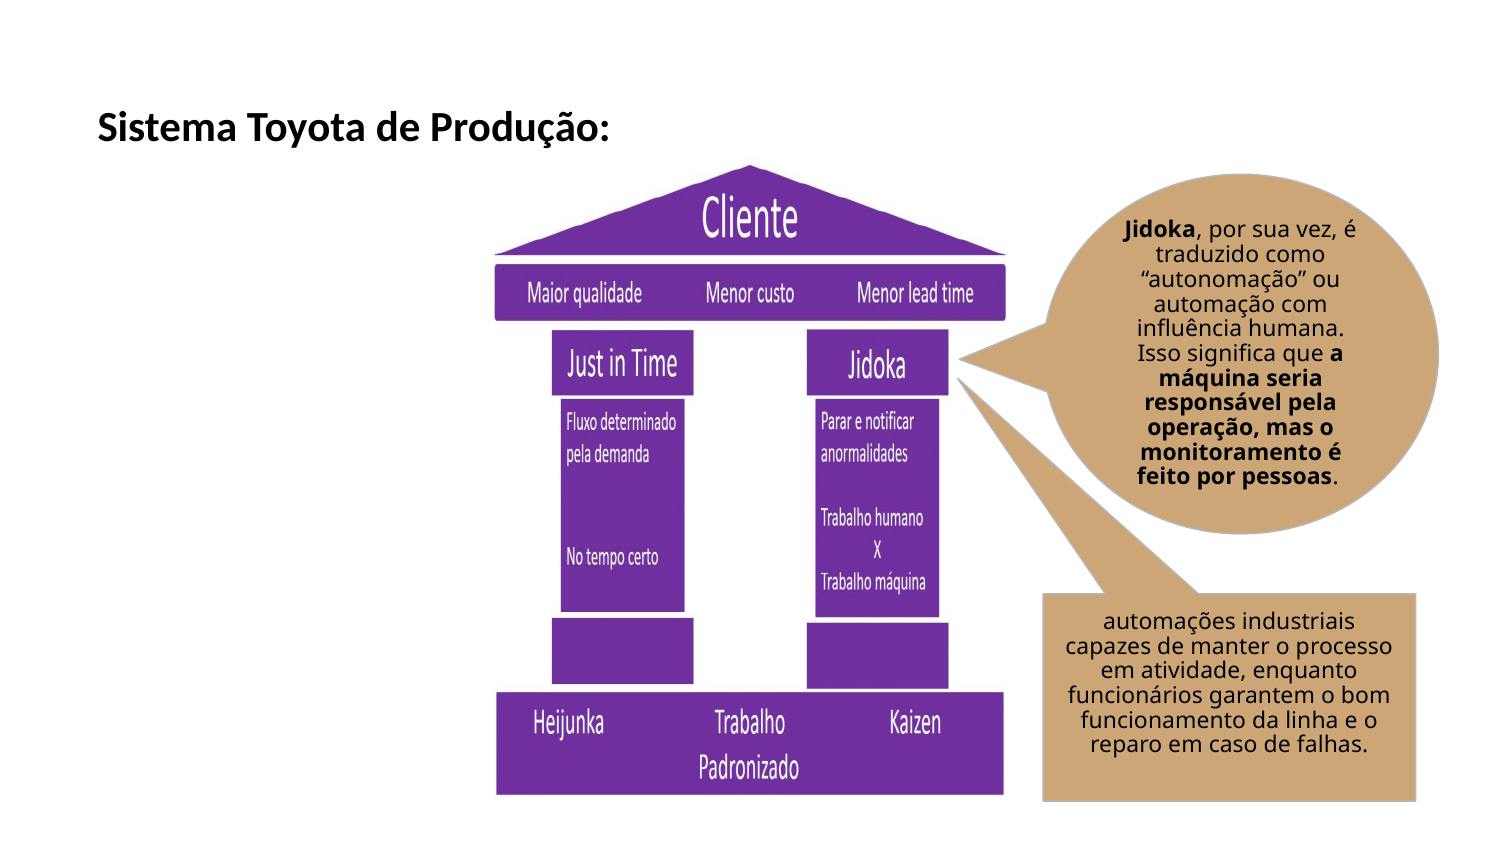

Sistema Toyota de Produção:
Jidoka, por sua vez, é traduzido como “autonomação” ou automação com influência humana. Isso significa que a máquina seria responsável pela operação, mas o monitoramento é feito por pessoas.
automações industriais capazes de manter o processo em atividade, enquanto funcionários garantem o bom funcionamento da linha e o reparo em caso de falhas.